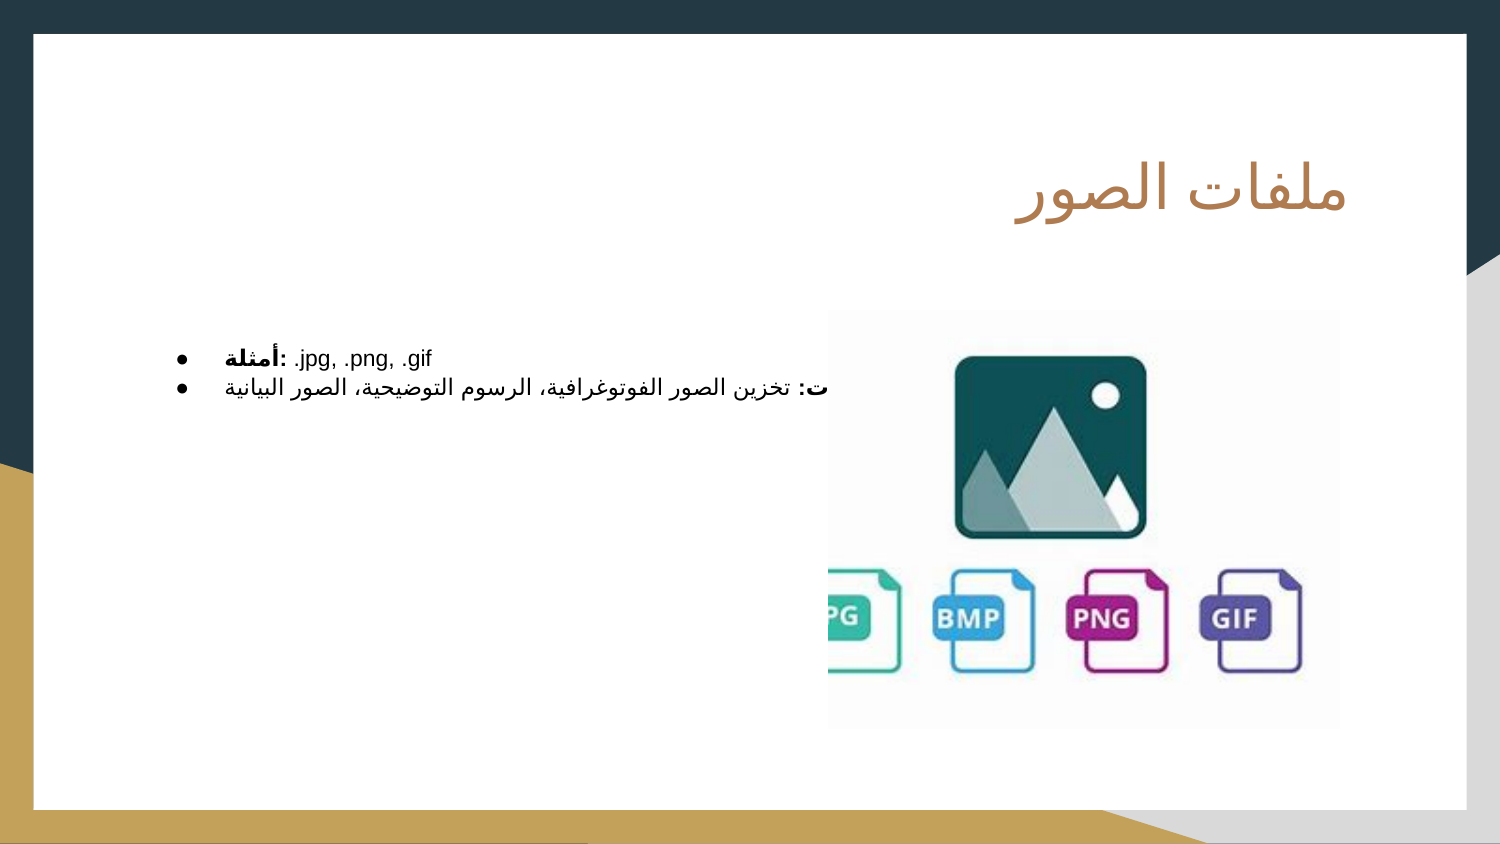

# ملفات الصور
أمثلة: .jpg, .png, .gif
الاستخدامات: تخزين الصور الفوتوغرافية، الرسوم التوضيحية، الصور البيانية